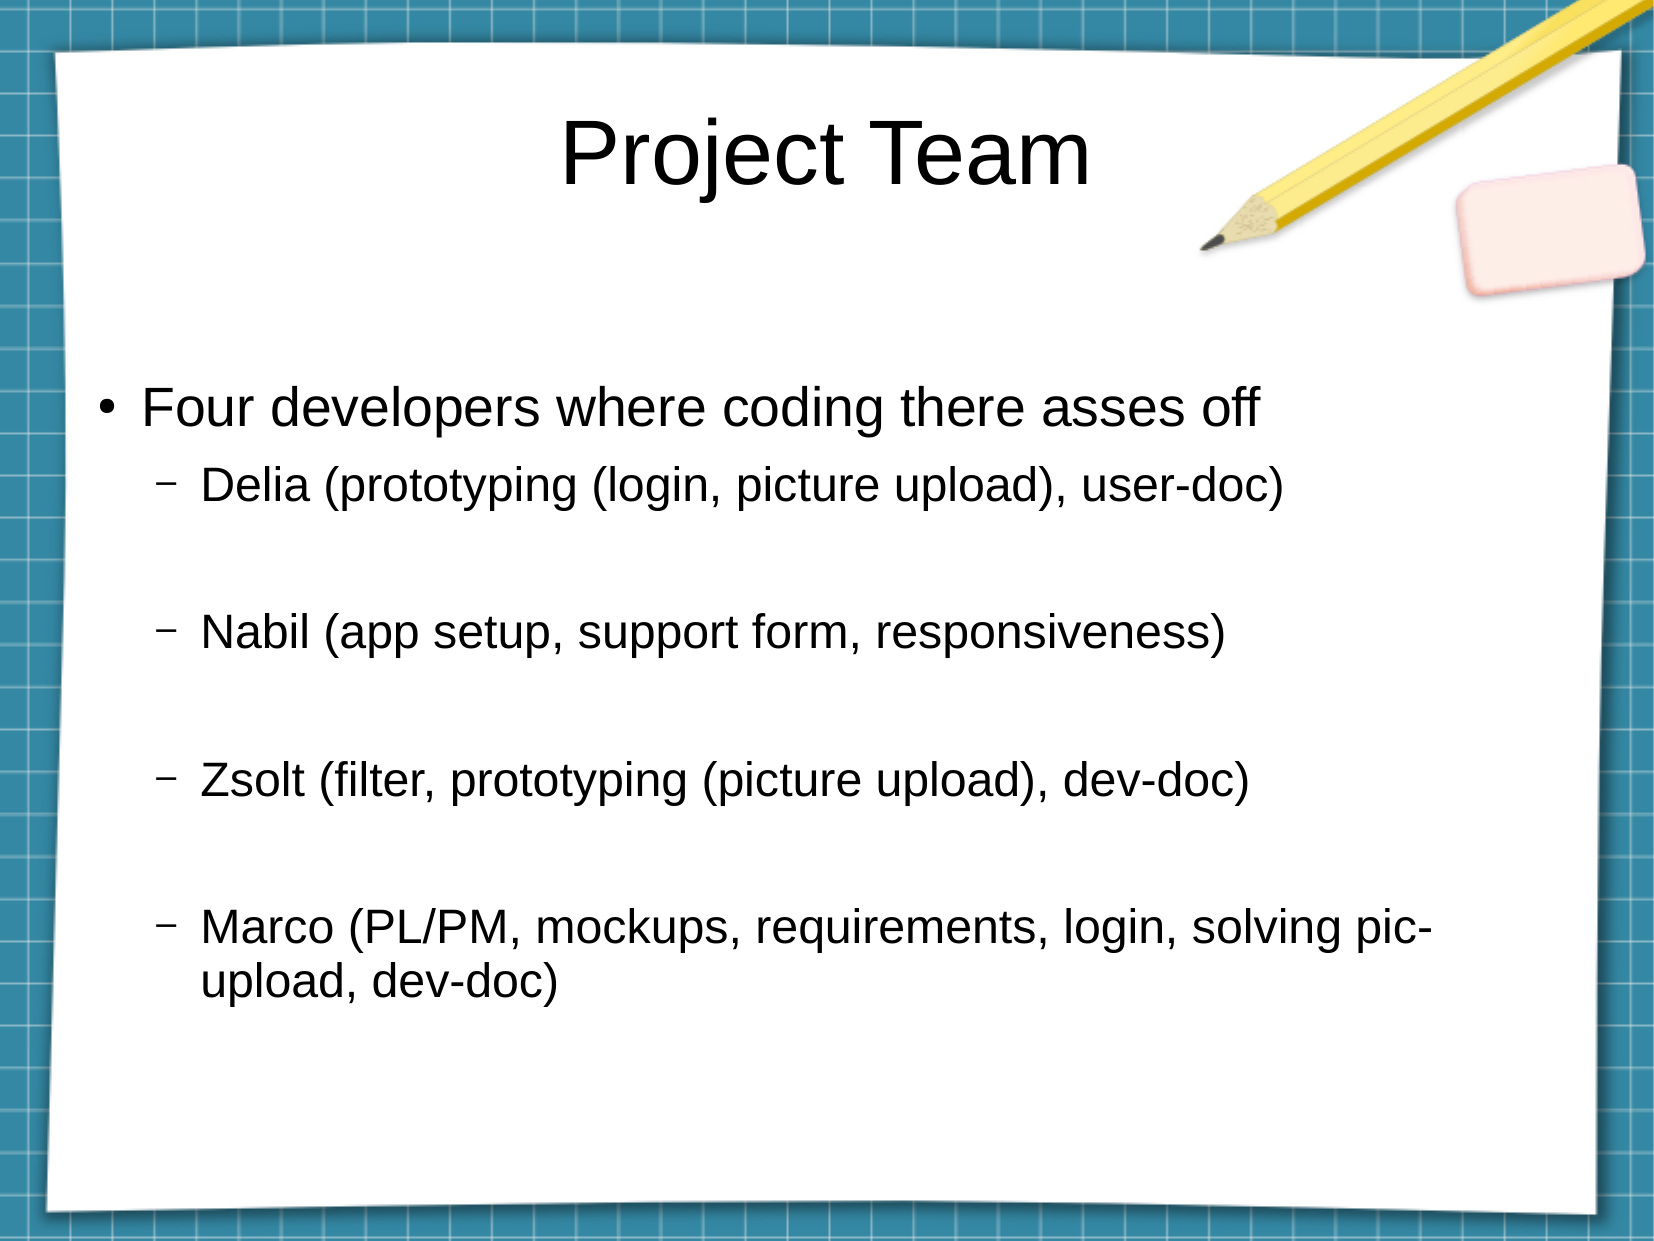

# Project Team
Four developers where coding there asses off
Delia (prototyping (login, picture upload), user-doc)
Nabil (app setup, support form, responsiveness)
Zsolt (filter, prototyping (picture upload), dev-doc)
Marco (PL/PM, mockups, requirements, login, solving pic-upload, dev-doc)